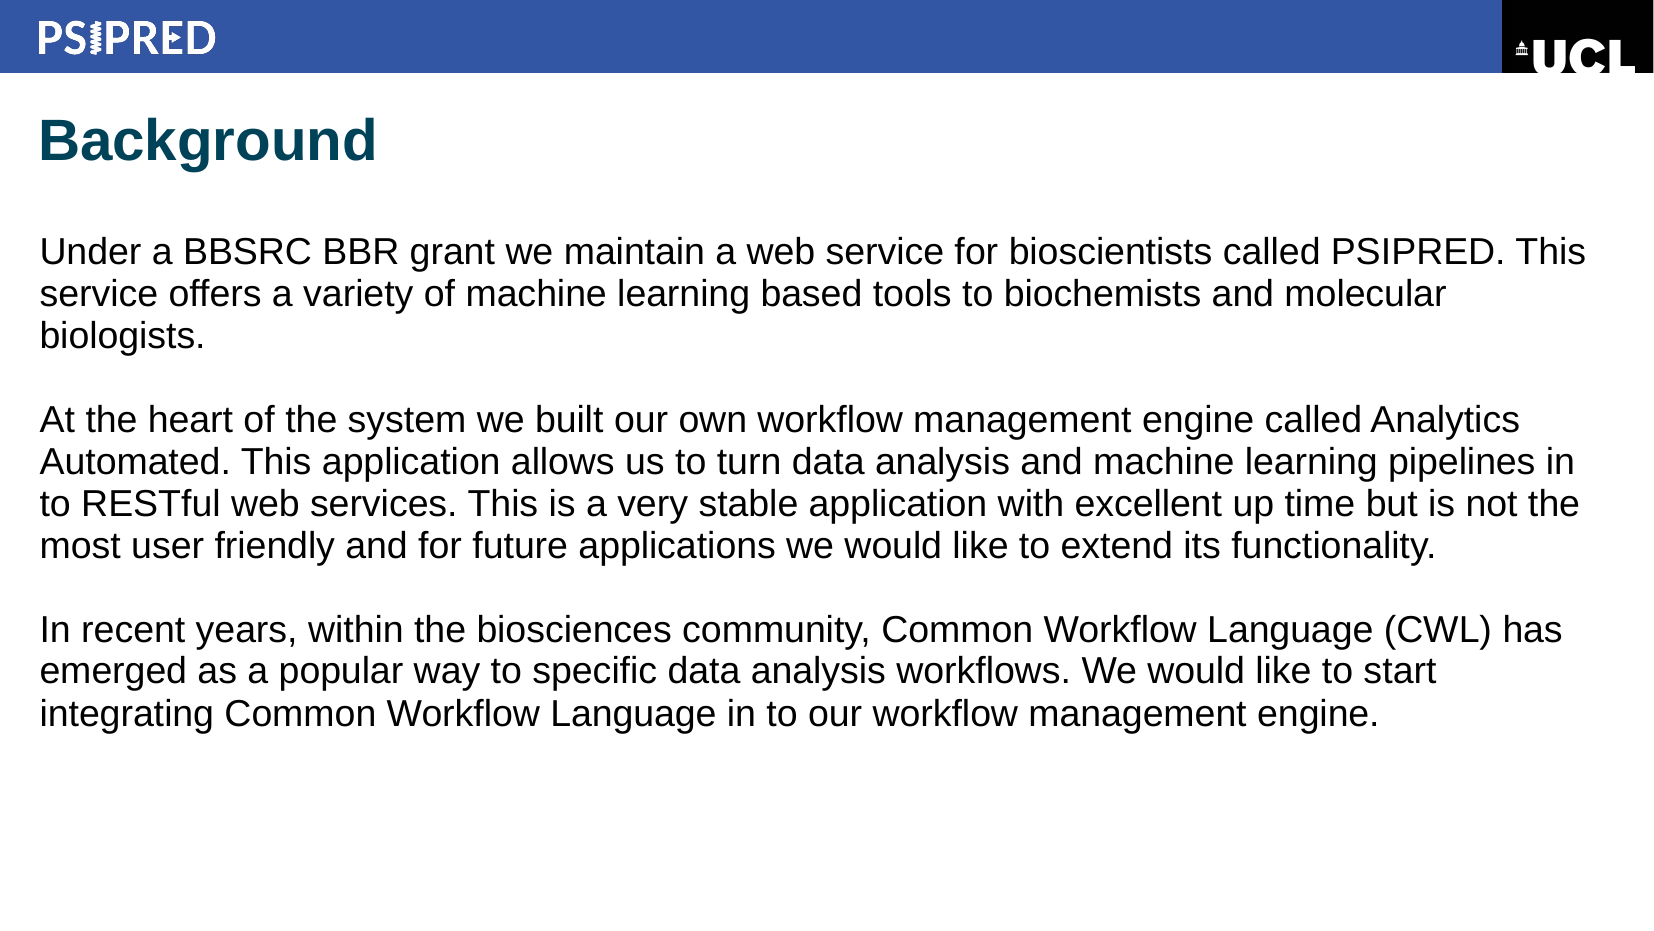

# Background
Under a BBSRC BBR grant we maintain a web service for bioscientists called PSIPRED. This service offers a variety of machine learning based tools to biochemists and molecular biologists.
At the heart of the system we built our own workflow management engine called Analytics Automated. This application allows us to turn data analysis and machine learning pipelines in to RESTful web services. This is a very stable application with excellent up time but is not the most user friendly and for future applications we would like to extend its functionality.
In recent years, within the biosciences community, Common Workflow Language (CWL) has emerged as a popular way to specific data analysis workflows. We would like to start integrating Common Workflow Language in to our workflow management engine.